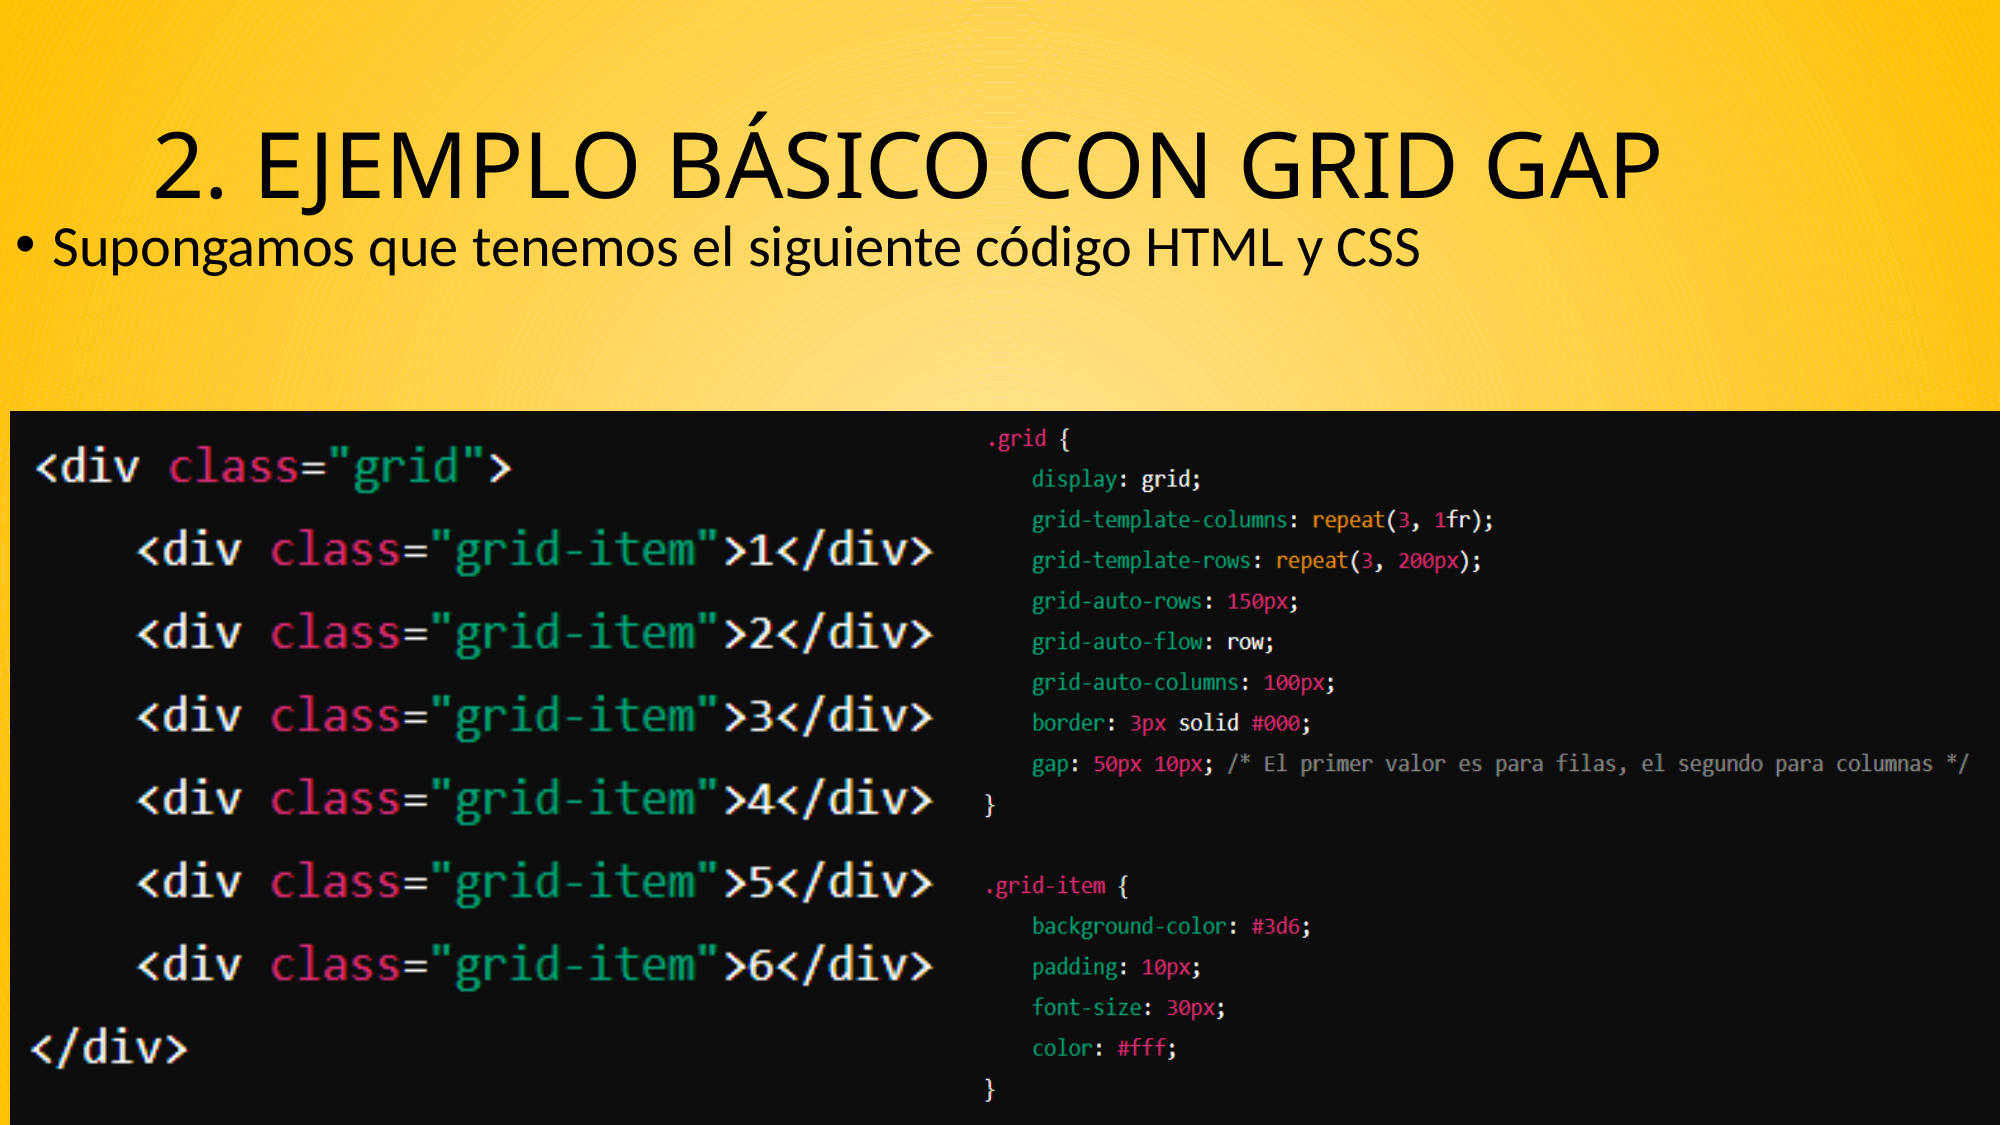

# 2. EJEMPLO BÁSICO CON GRID GAP
Supongamos que tenemos el siguiente código HTML y CSS